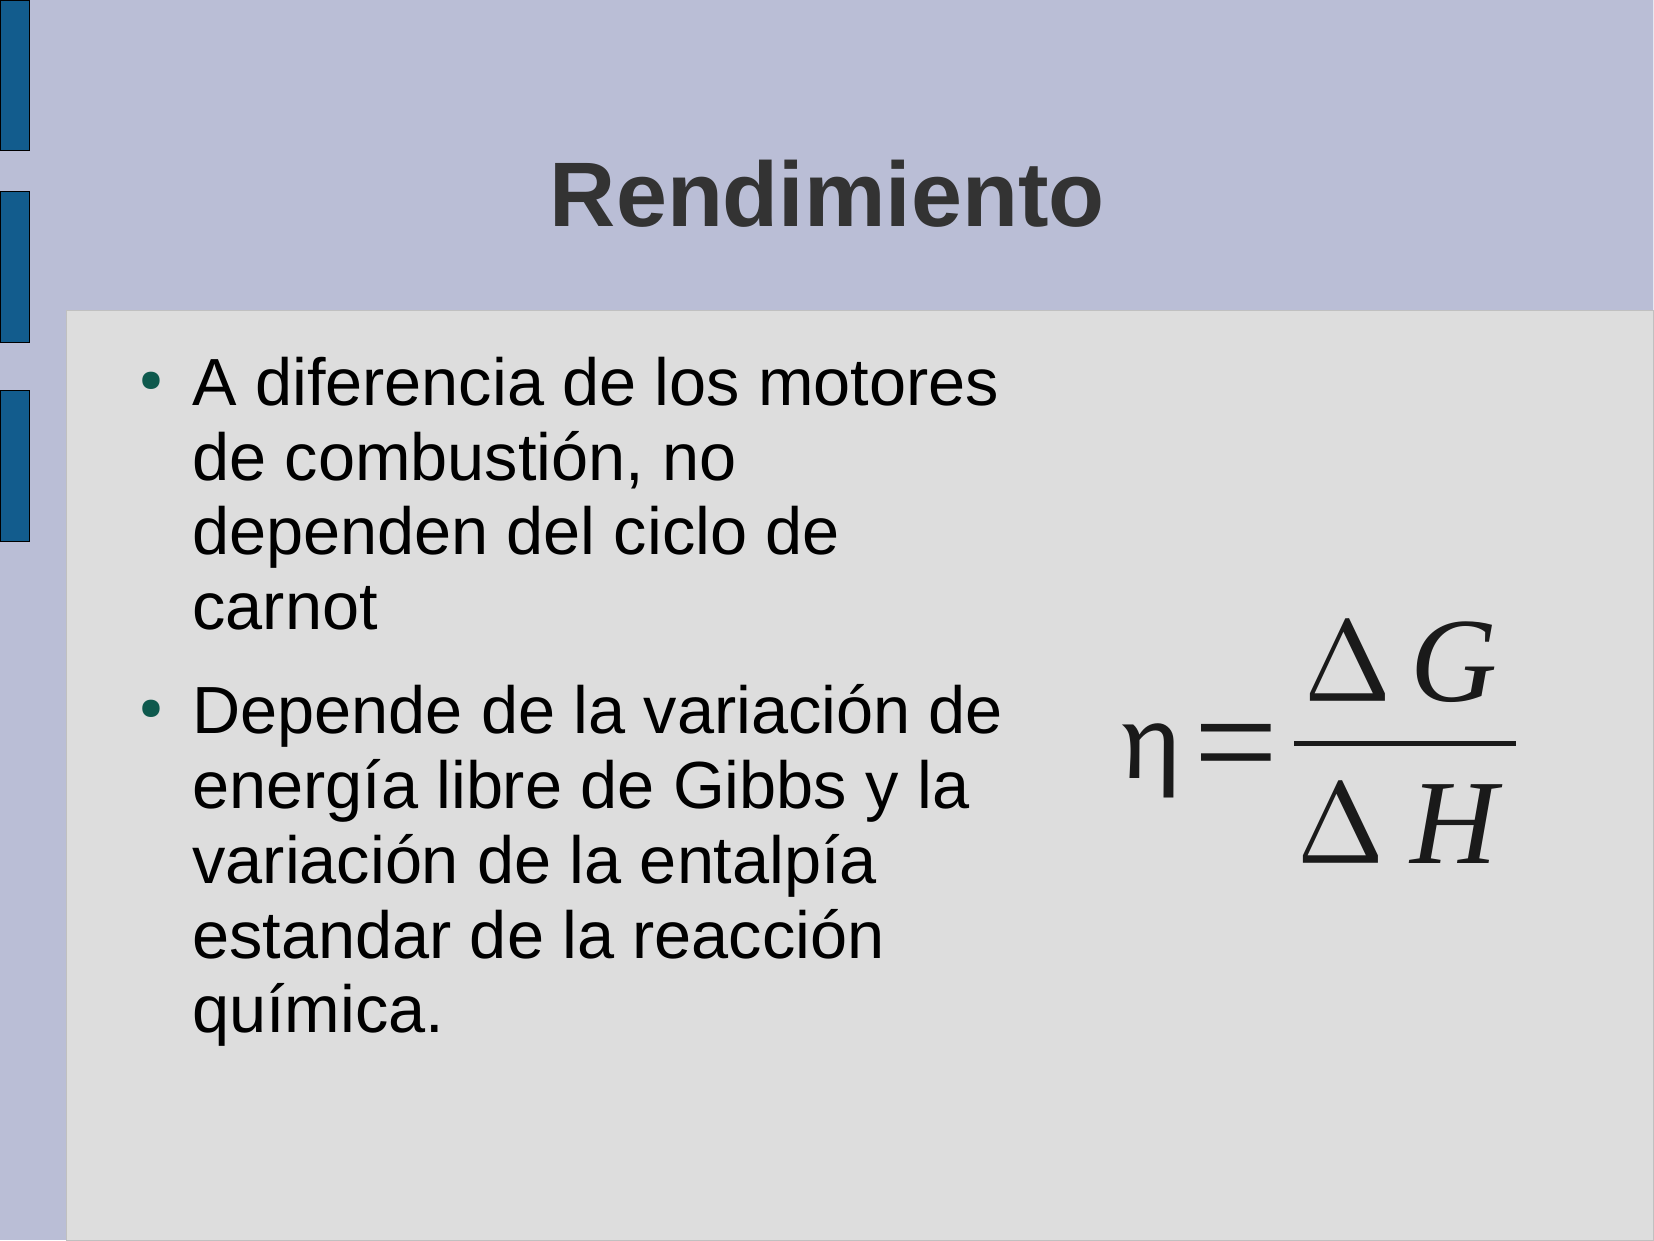

# Rendimiento
A diferencia de los motores de combustión, no dependen del ciclo de carnot
Depende de la variación de energía libre de Gibbs y la variación de la entalpía estandar de la reacción química.